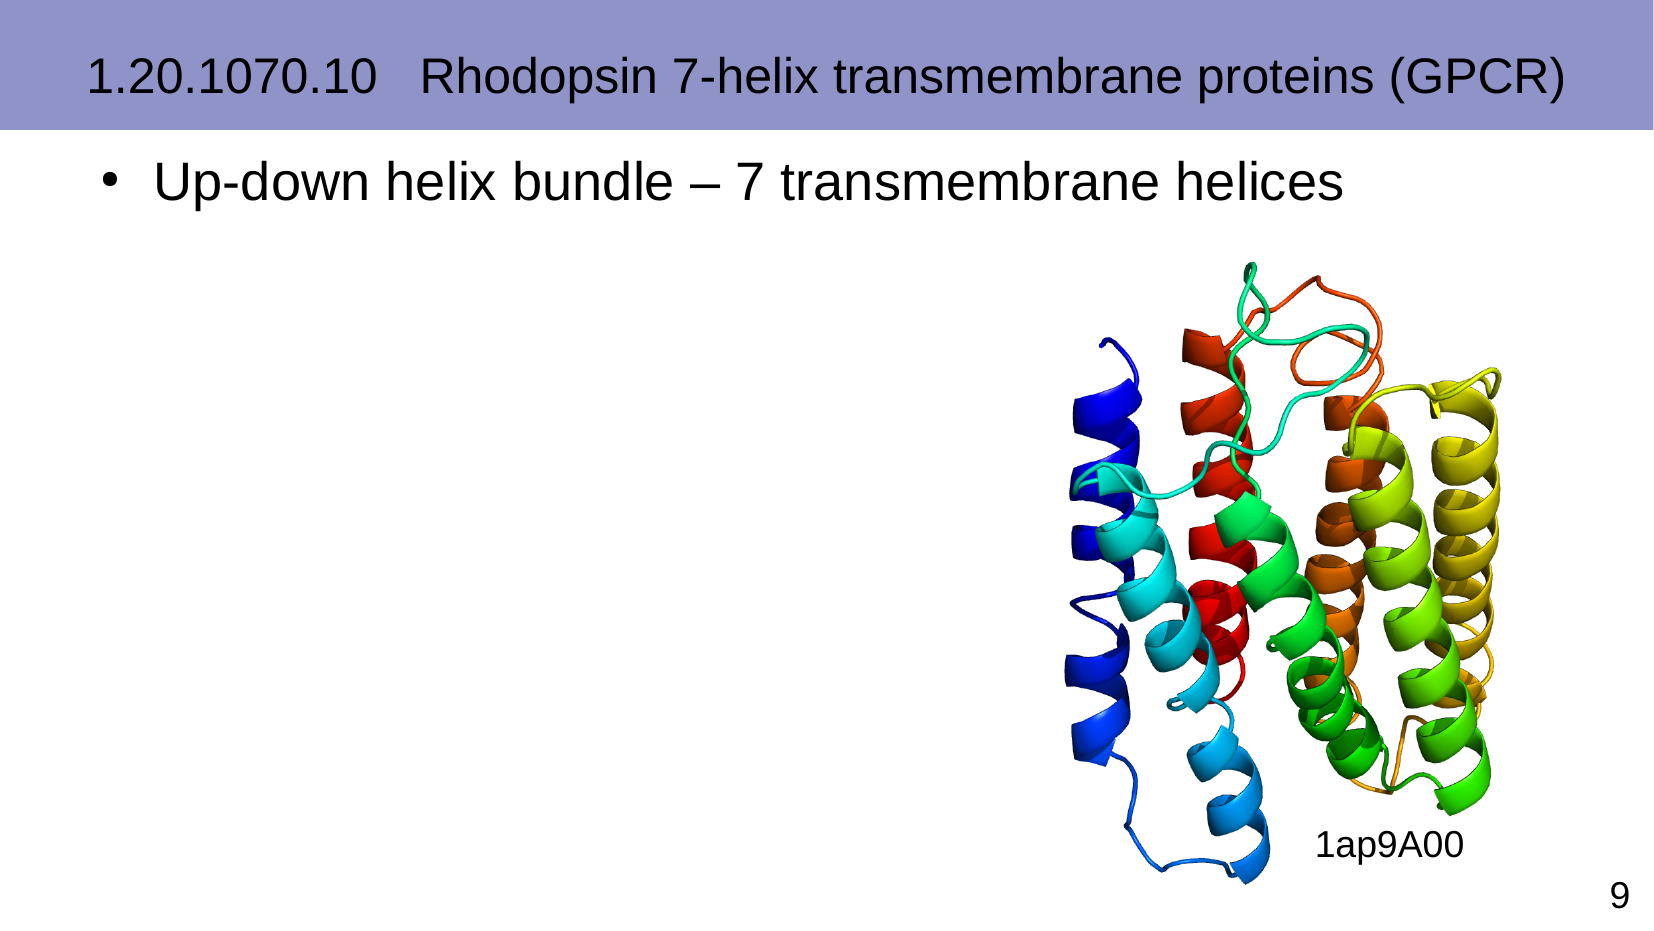

# 1.20.1070.10 Rhodopsin 7-helix transmembrane proteins (GPCR)
Up-down helix bundle – 7 transmembrane helices
1ap9A00